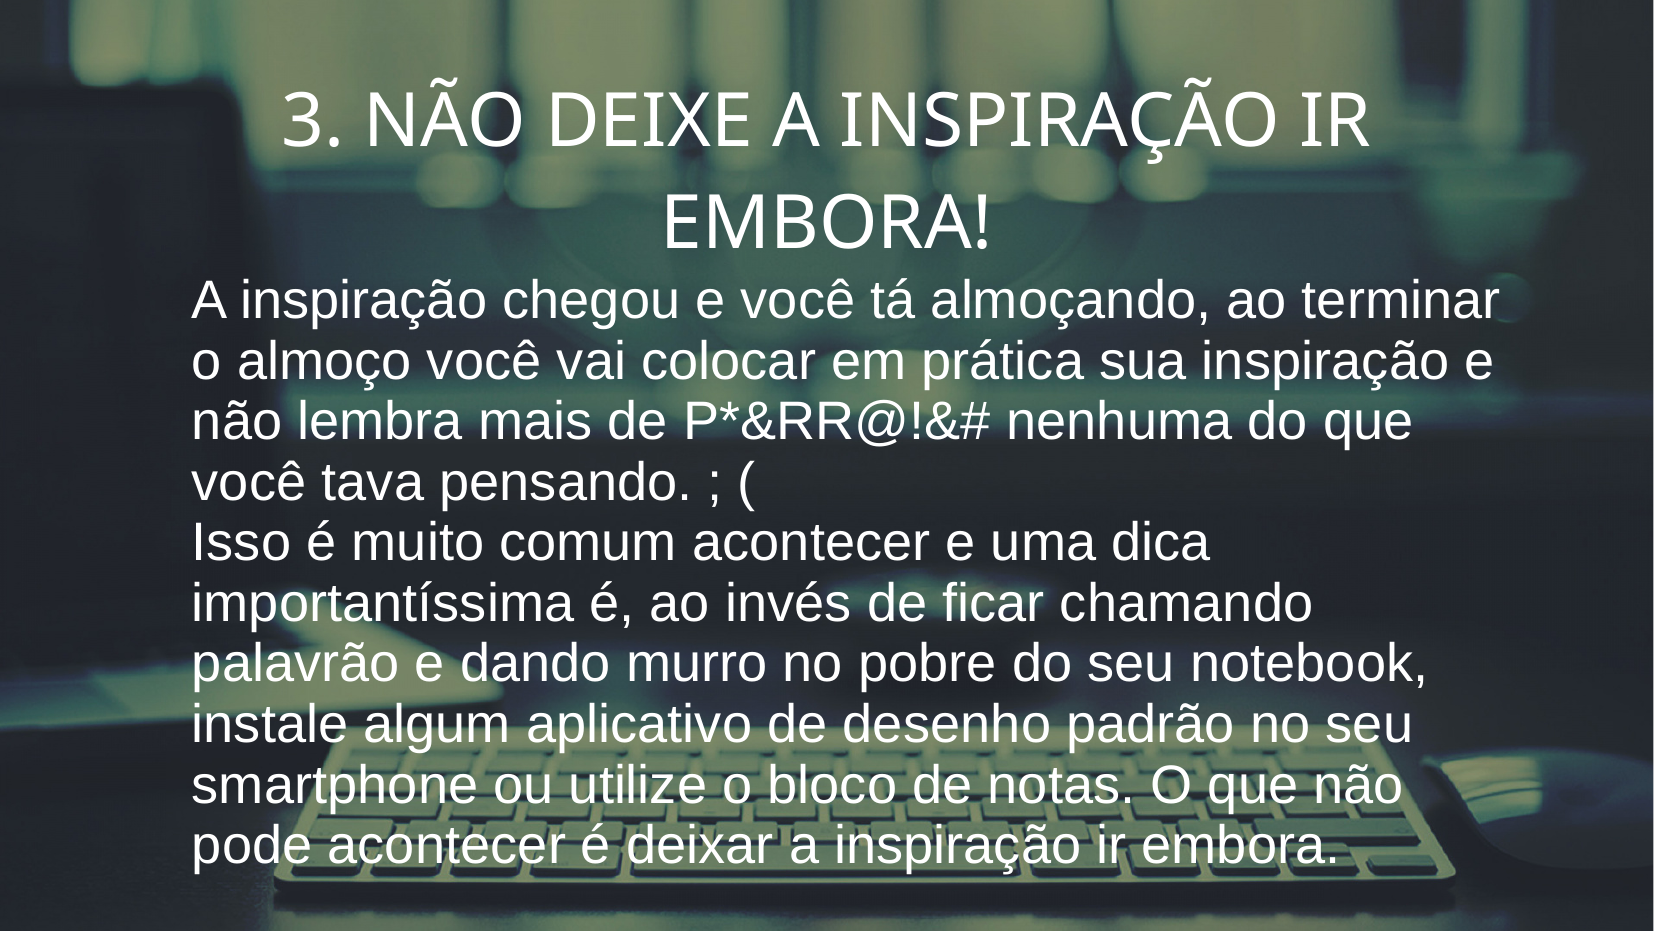

3. NÃO DEIXE A INSPIRAÇÃO IR EMBORA!
A inspiração chegou e você tá almoçando, ao terminar o almoço você vai colocar em prática sua inspiração e não lembra mais de P*&RR@!&# nenhuma do que você tava pensando. ; (
Isso é muito comum acontecer e uma dica importantíssima é, ao invés de ficar chamando palavrão e dando murro no pobre do seu notebook, instale algum aplicativo de desenho padrão no seu smartphone ou utilize o bloco de notas. O que não pode acontecer é deixar a inspiração ir embora.